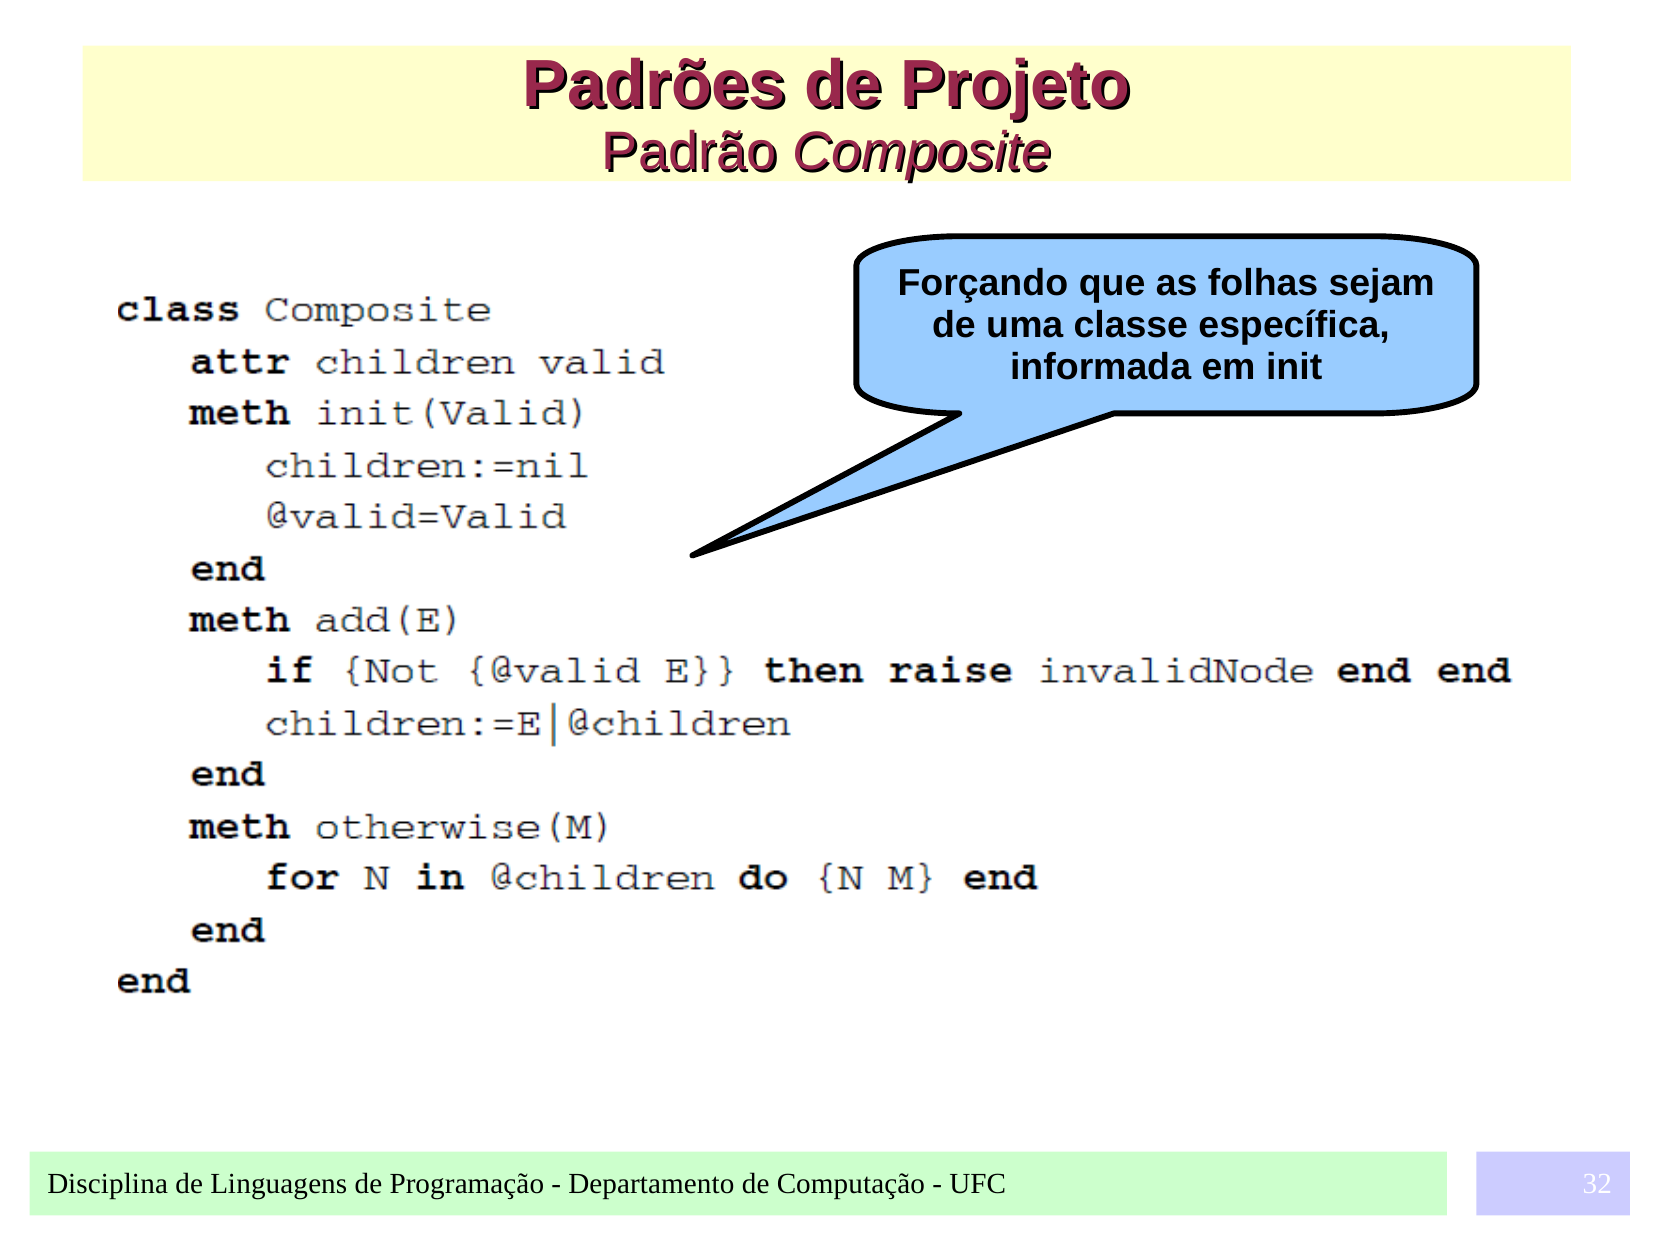

# Padrões de Projeto Padrão Composite
Forçando que as folhas sejam
de uma classe específica,
informada em init
Disciplina de Linguagens de Programação - Departamento de Computação - UFC
32